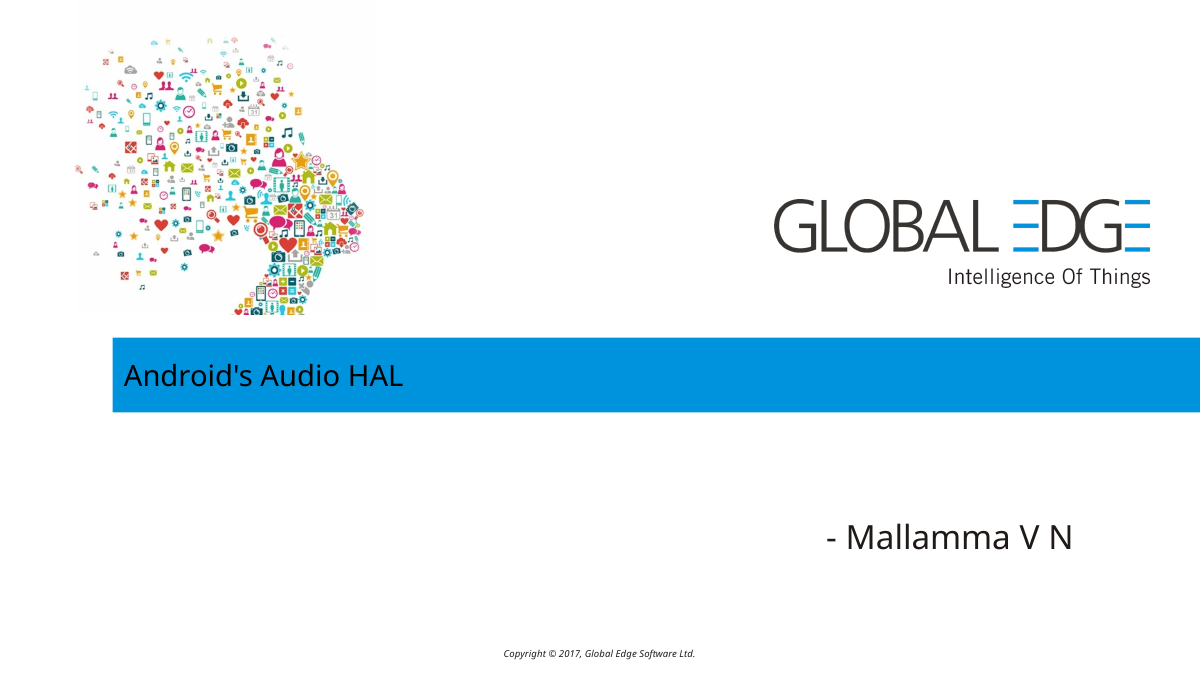

# Android's Audio HAL
- Mallamma V N